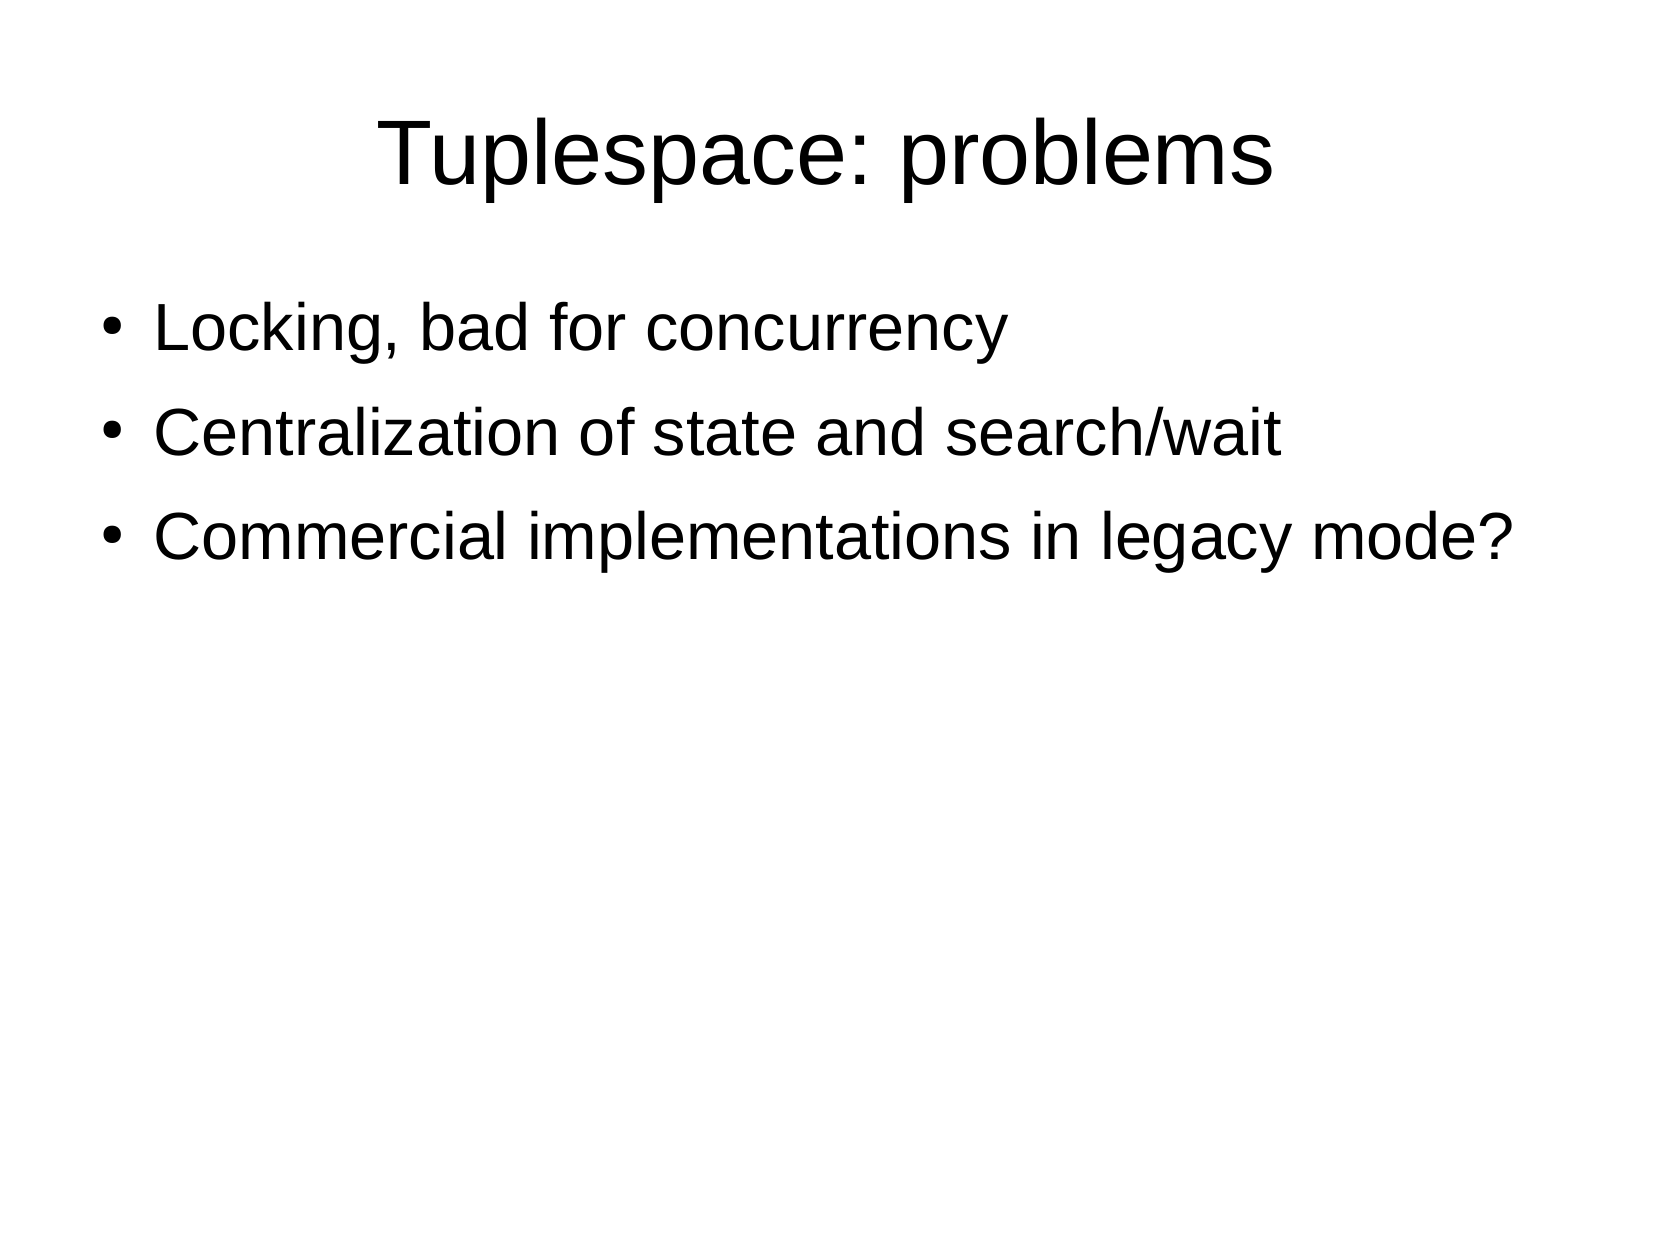

# Tuplespace: problems
Locking, bad for concurrency
Centralization of state and search/wait
Commercial implementations in legacy mode?